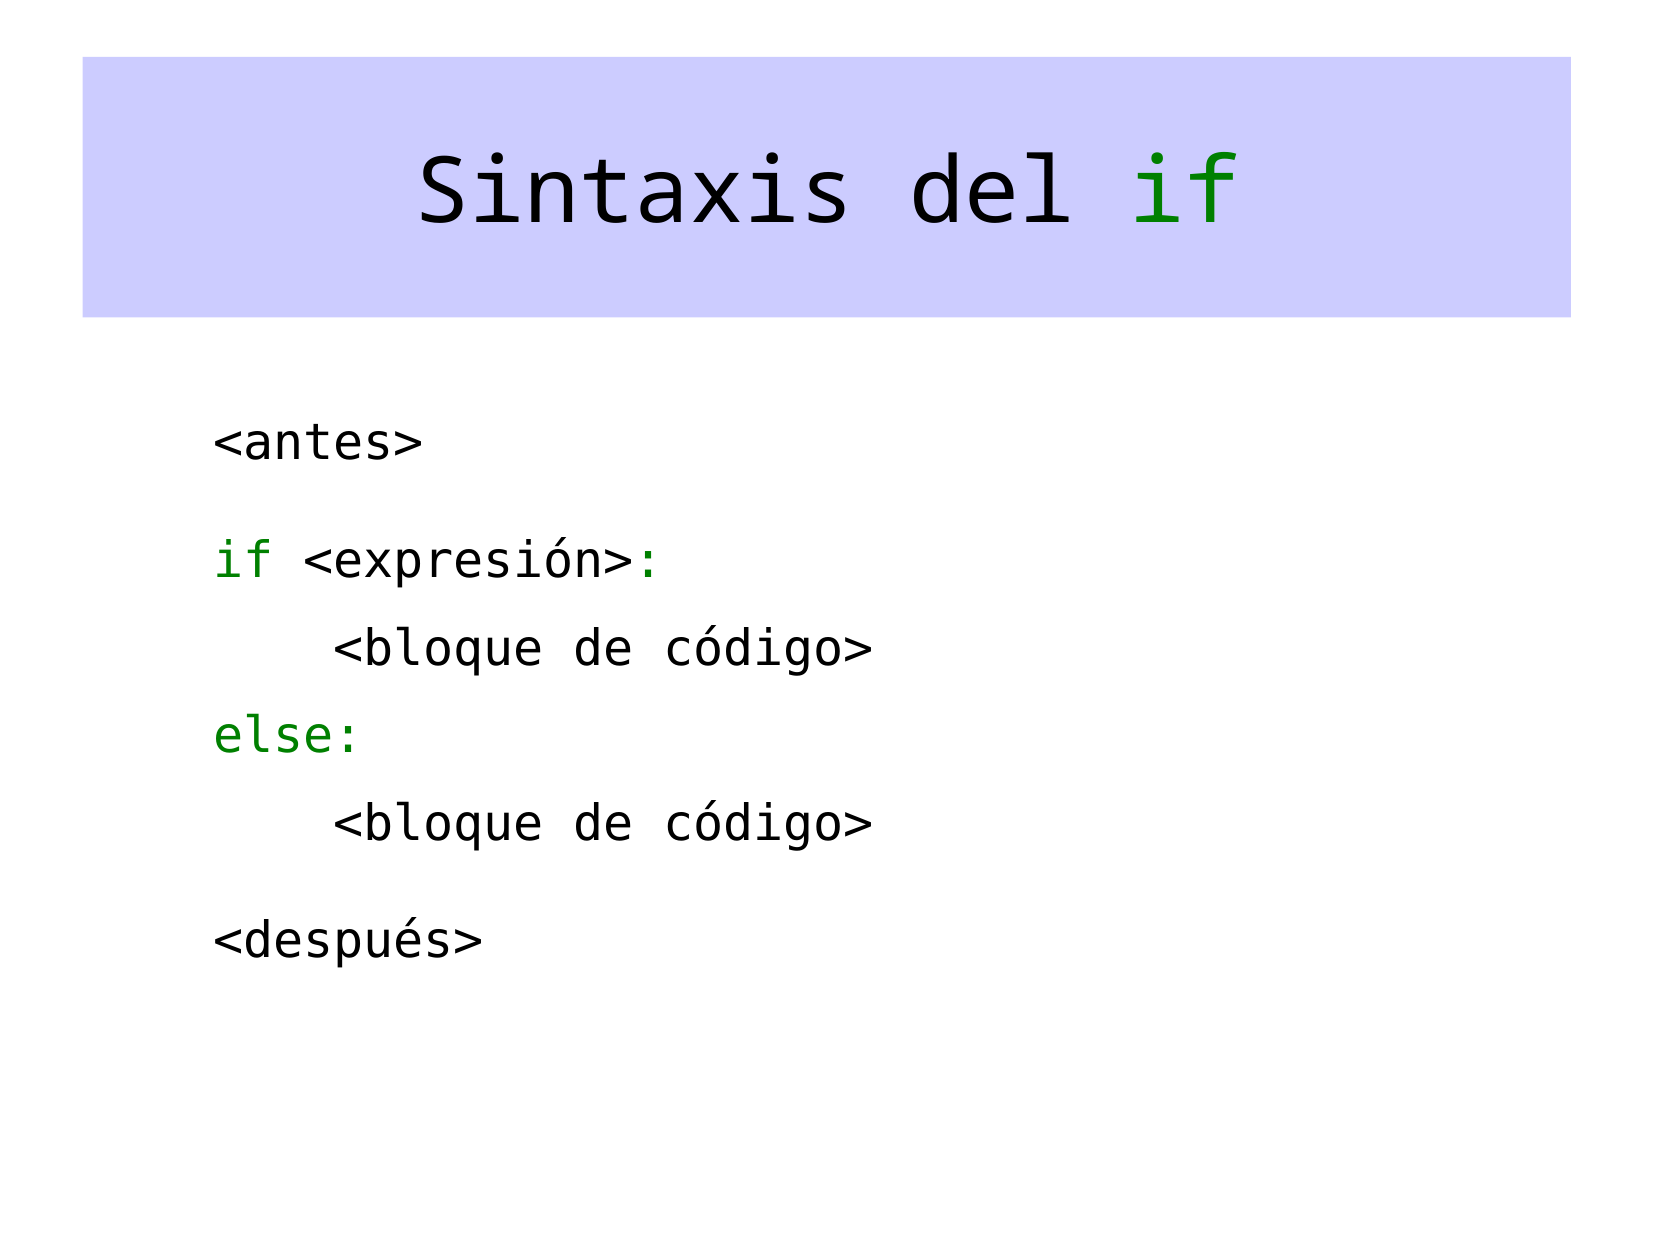

# Sintaxis del if
 <antes>
 if <expresión>:
 <bloque de código>
 else:
 <bloque de código>
 <después>